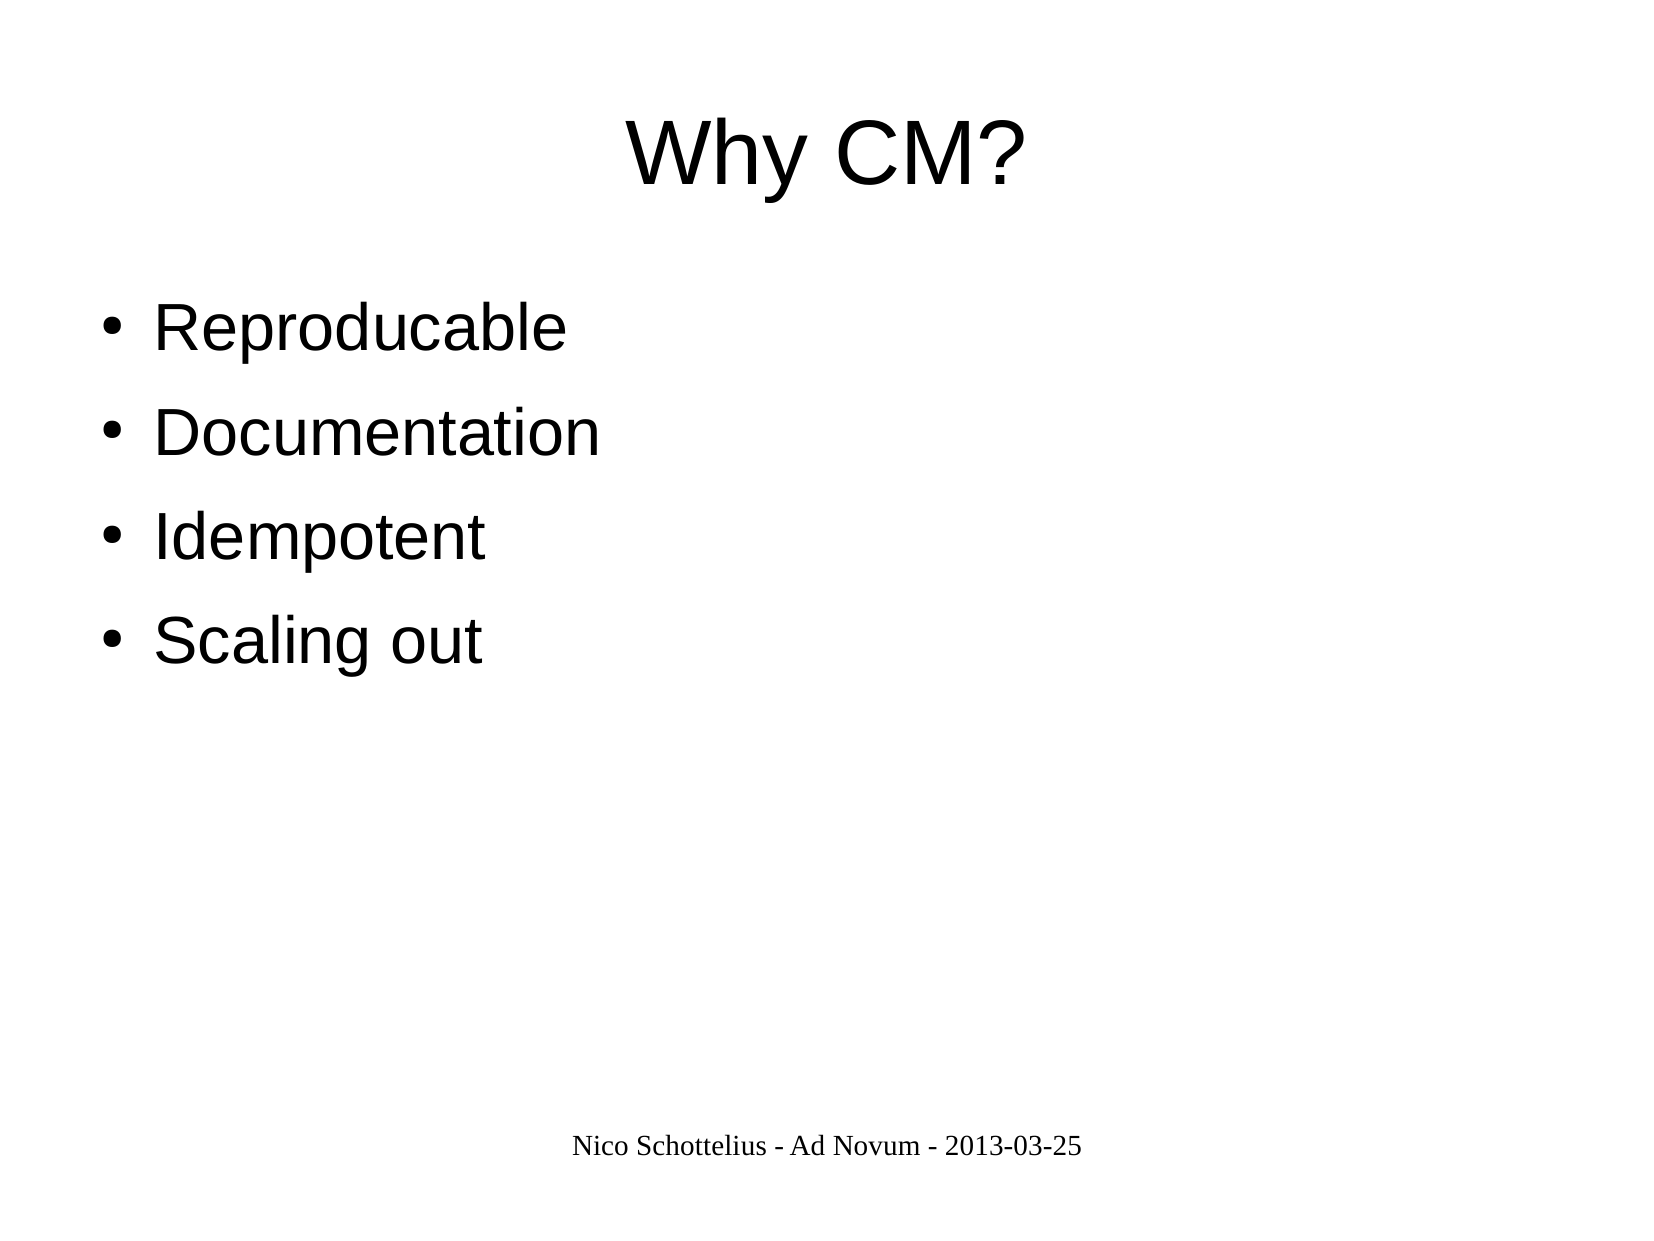

# Why CM?
Reproducable
Documentation
Idempotent
Scaling out
Nico Schottelius - Ad Novum - 2013-03-25